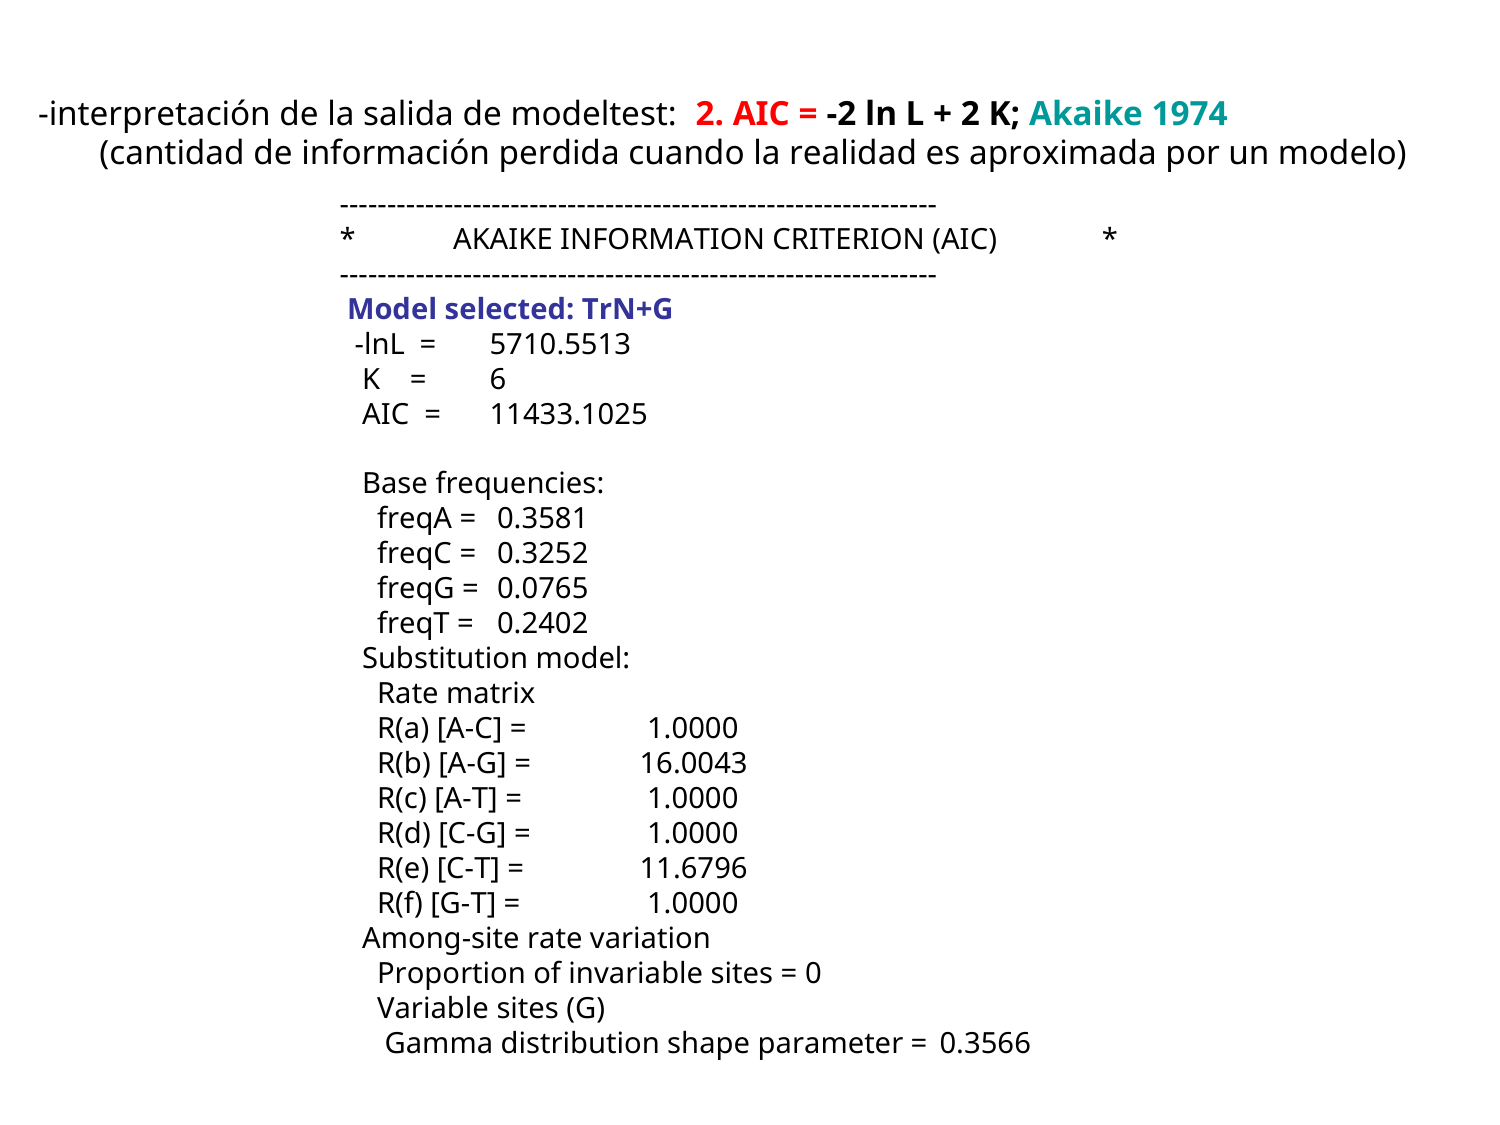

interpretación de la salida de modeltest: 2. AIC = -2 ln L + 2 K; Akaike 1974
 (cantidad de información perdida cuando la realidad es aproximada por un modelo)
---------------------------------------------------------------
* AKAIKE INFORMATION CRITERION (AIC) *
---------------------------------------------------------------
 Model selected: TrN+G
 -lnL =	5710.5513
 K =	6
 AIC =	11433.1025
 Base frequencies:
 freqA = 	 0.3581
 freqC = 	 0.3252
 freqG = 	 0.0765
 freqT = 	 0.2402
 Substitution model:
 Rate matrix
 R(a) [A-C] = 	 1.0000
 R(b) [A-G] = 	16.0043
 R(c) [A-T] = 	 1.0000
 R(d) [C-G] = 	 1.0000
 R(e) [C-T] = 	11.6796
 R(f) [G-T] = 	 1.0000
 Among-site rate variation
 Proportion of invariable sites = 0
 Variable sites (G)
 Gamma distribution shape parameter = 	0.3566